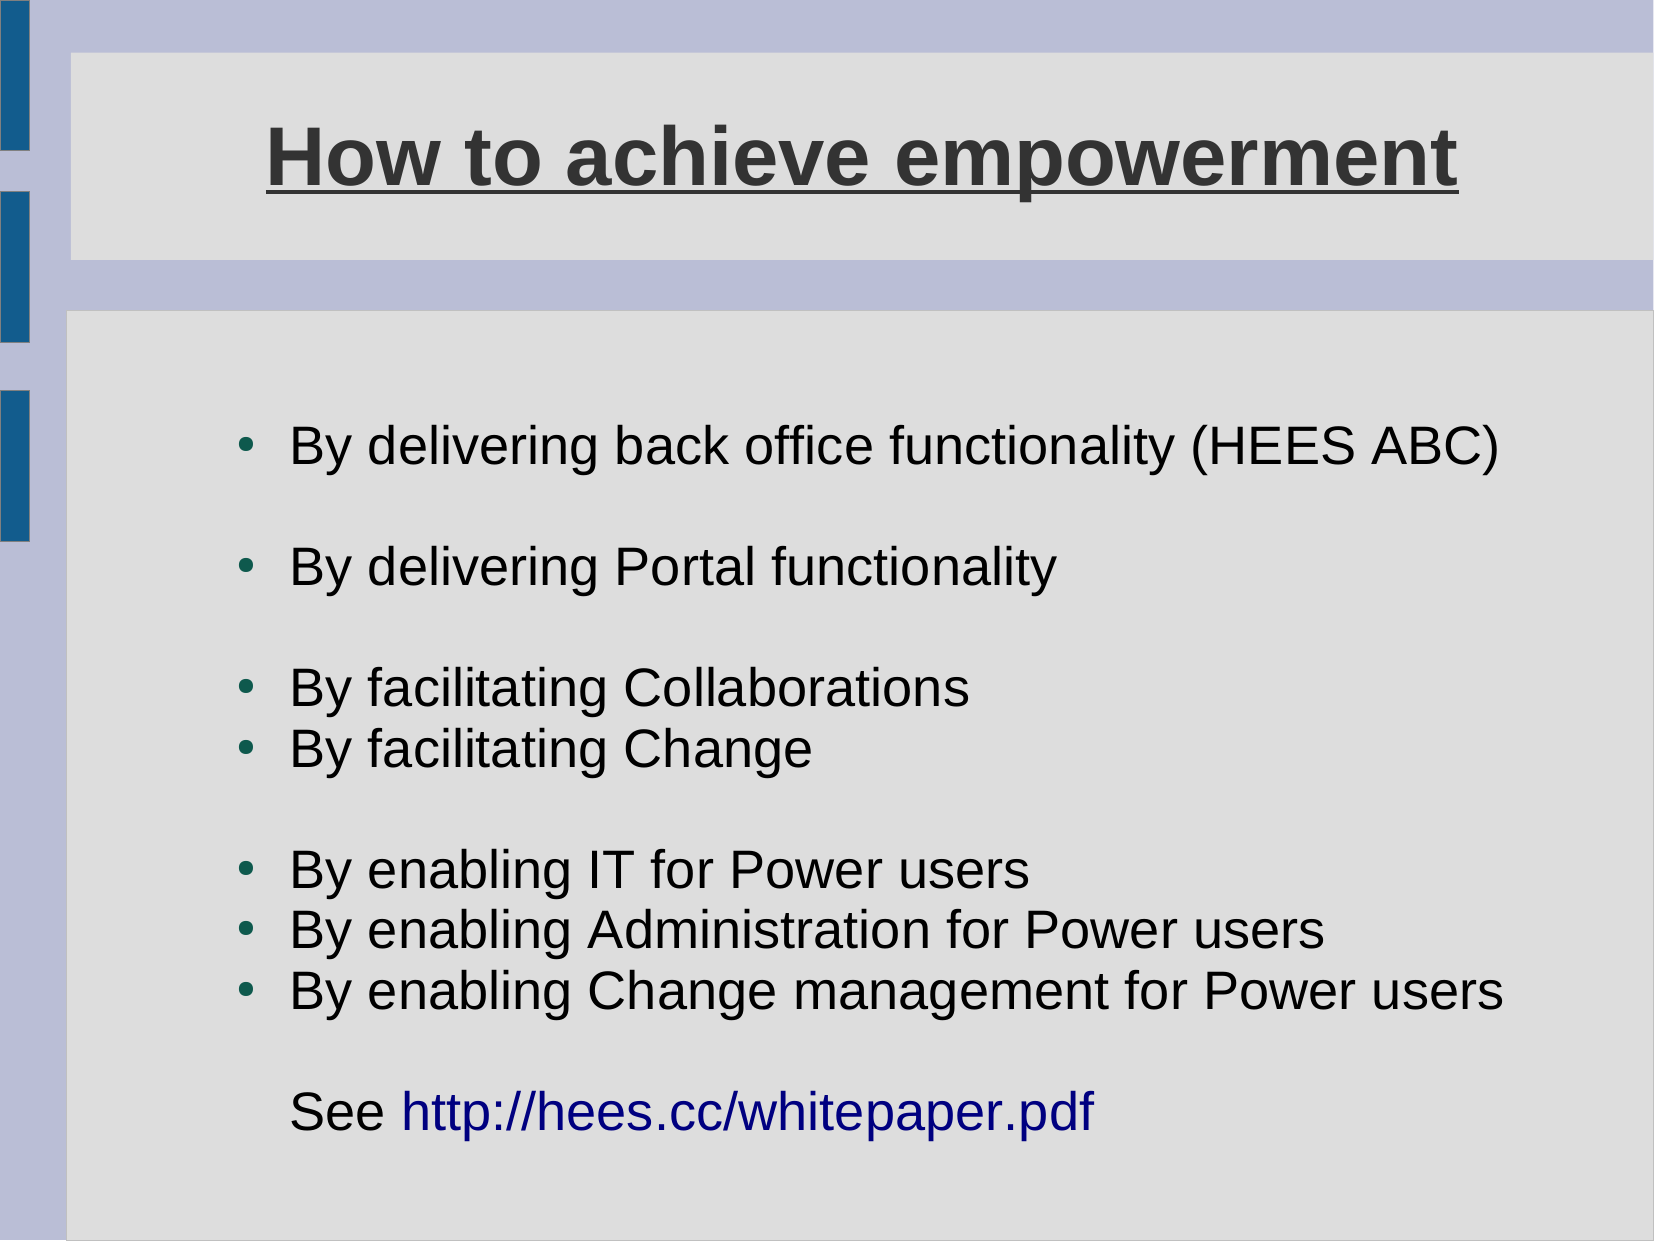

# How to achieve empowerment
By delivering back office functionality (HEES ABC)
By delivering Portal functionality
By facilitating Collaborations
By facilitating Change
By enabling IT for Power users
By enabling Administration for Power users
By enabling Change management for Power users
See http://hees.cc/whitepaper.pdf